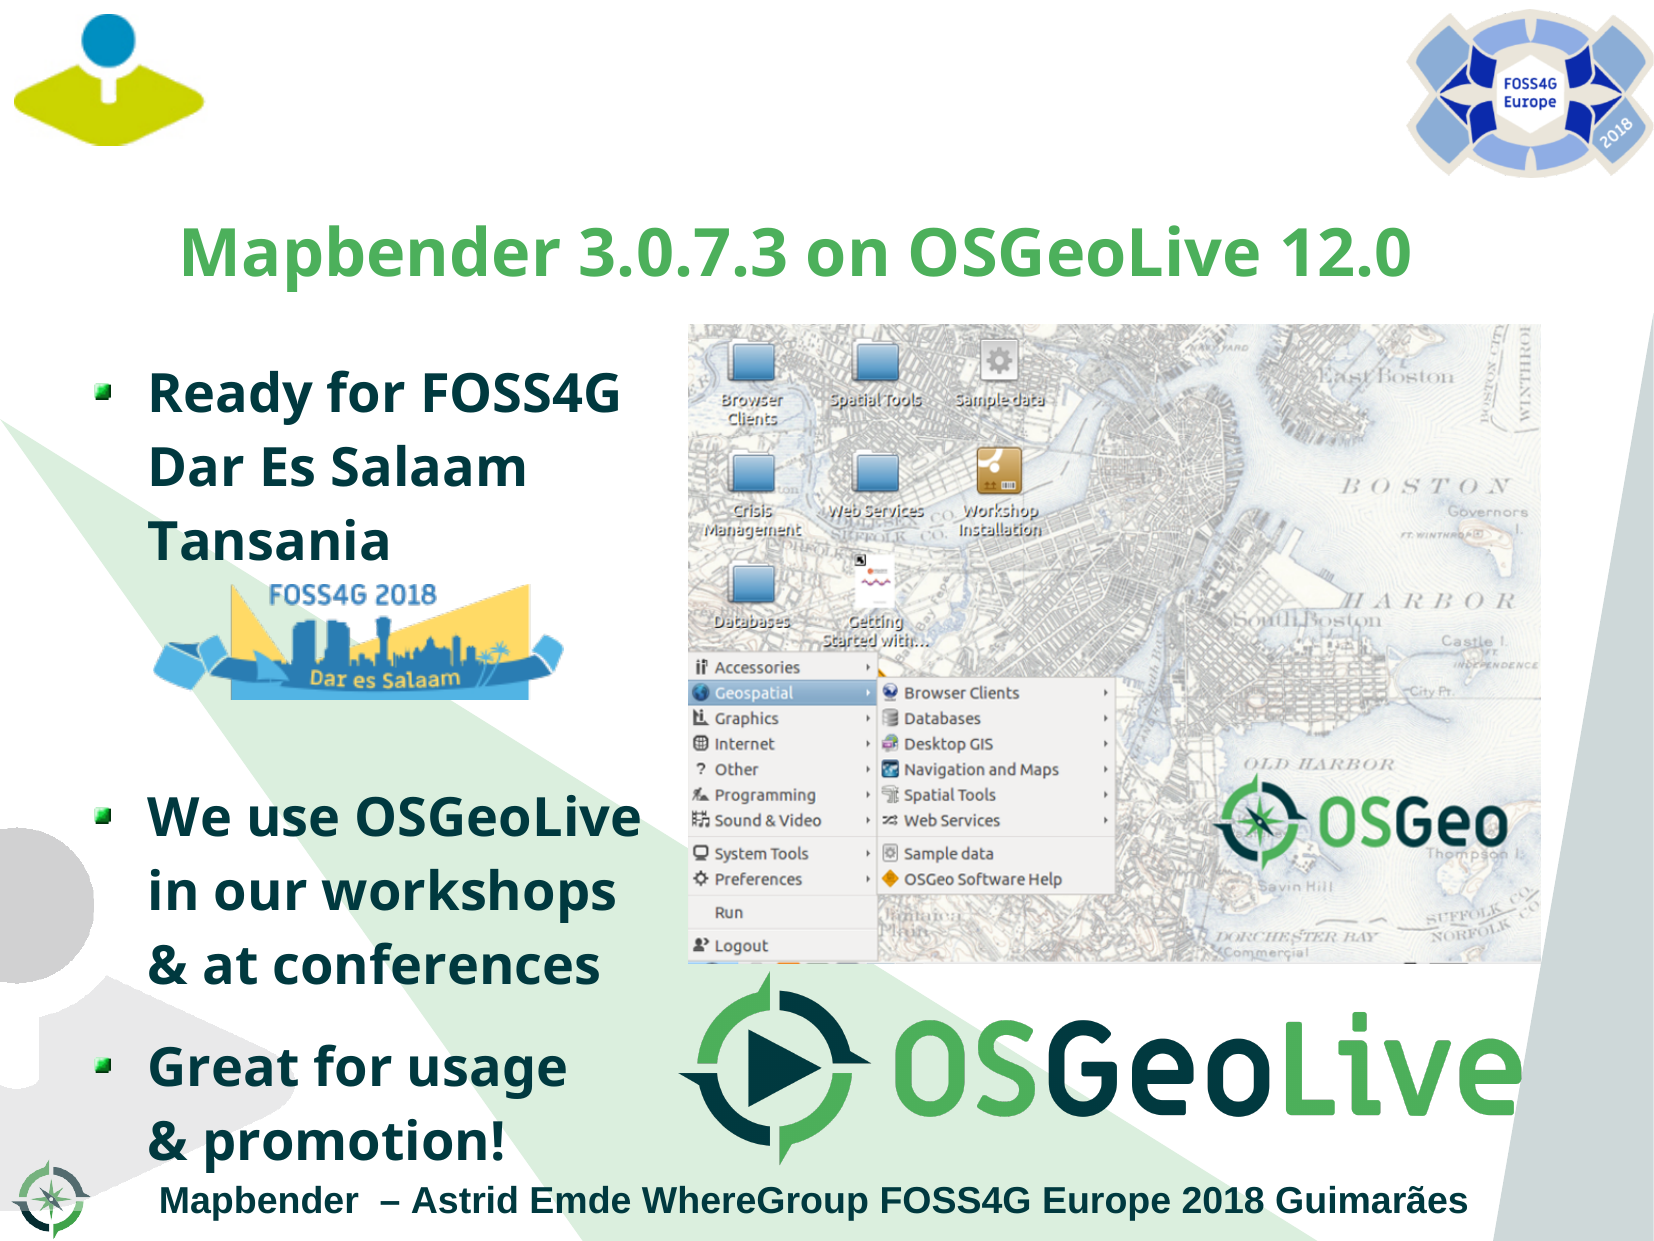

# Mapbender 3.0.7.3 on OSGeoLive 12.0
Ready for FOSS4G
Dar Es Salaam
Tansania
We use OSGeoLive
in our workshops
& at conferences
Great for usage
& promotion!